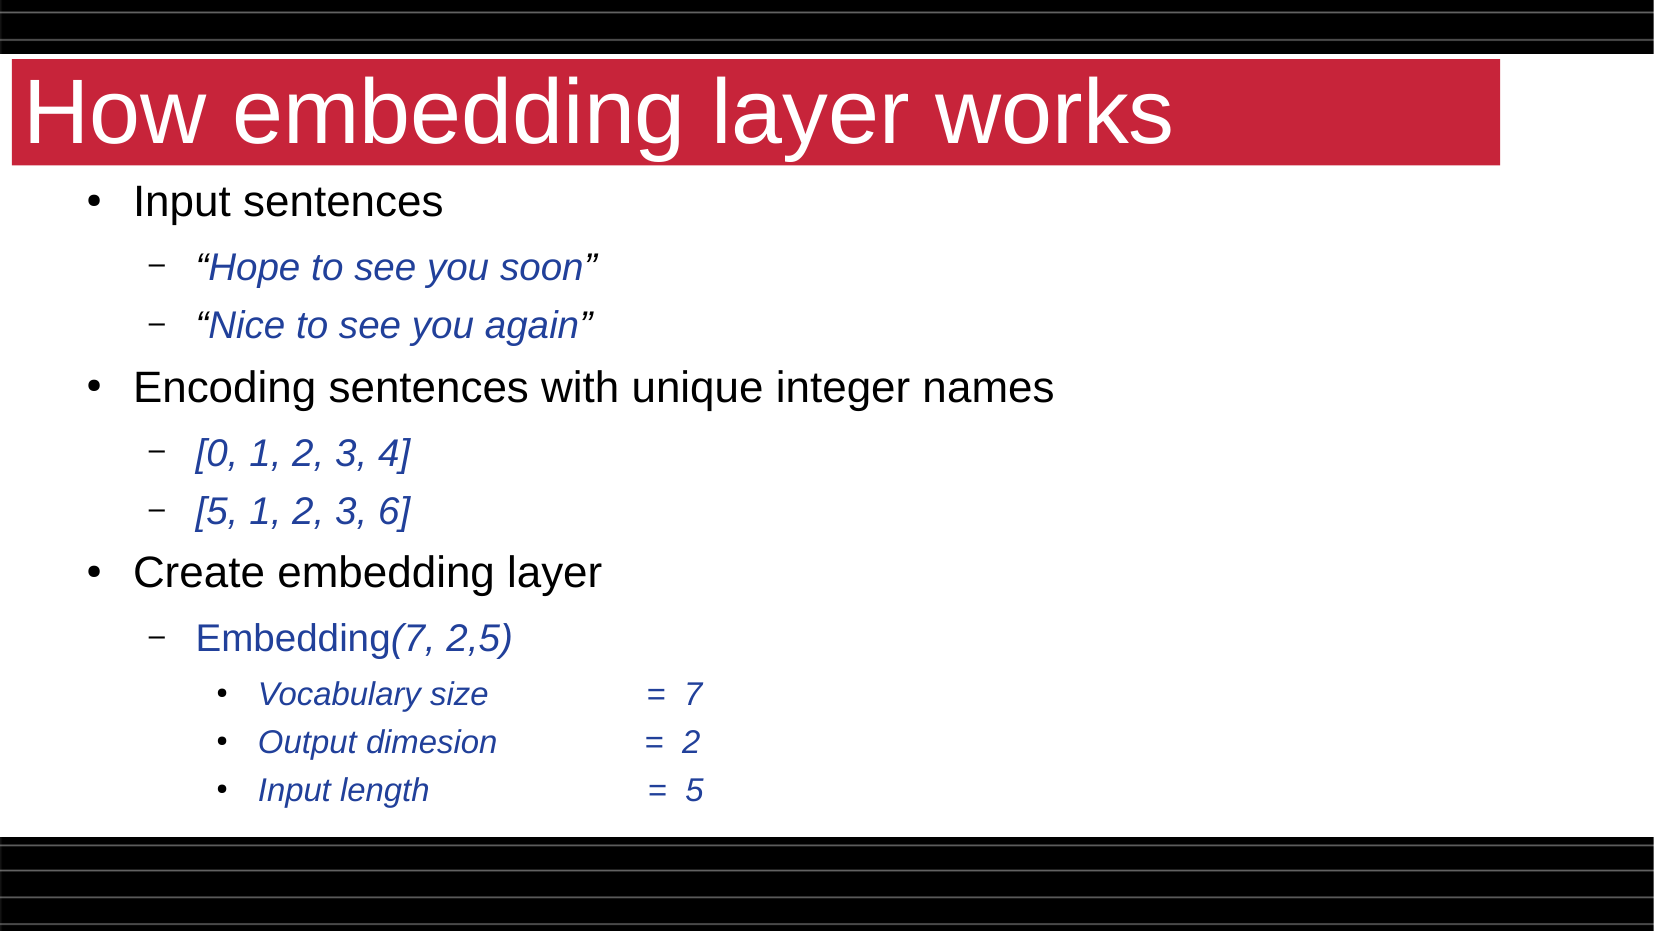

# How embedding layer works
Input sentences
“Hope to see you soon”
“Nice to see you again”
Encoding sentences with unique integer names
[0, 1, 2, 3, 4]
[5, 1, 2, 3, 6]
Create embedding layer
Embedding(7, 2,5)
Vocabulary size 	 = 7
Output dimesion = 2
Input length 			= 5